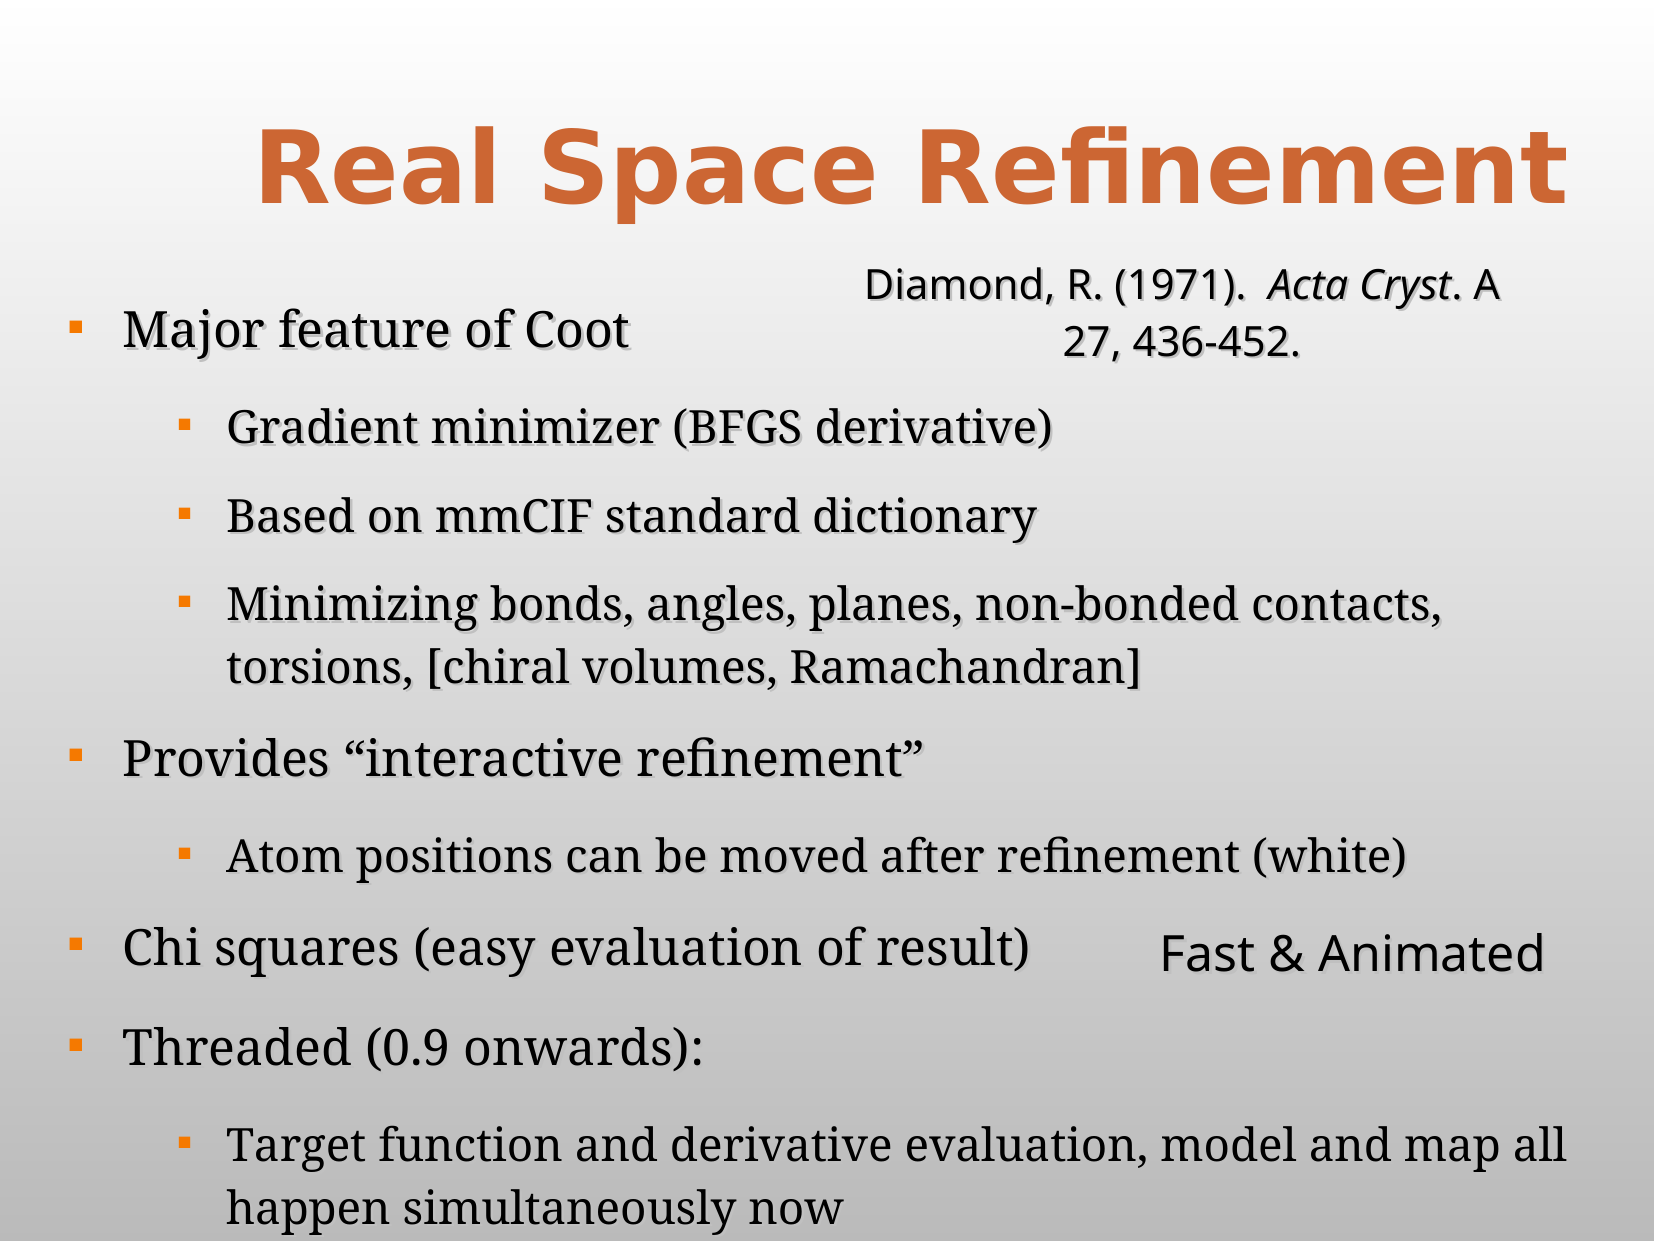

# Real Space Refinement
Diamond, R. (1971). Acta Cryst. A
27, 436-452.
Major feature of Coot
Gradient minimizer (BFGS derivative)
Based on mmCIF standard dictionary
Minimizing bonds, angles, planes, non-bonded contacts, torsions, [chiral volumes, Ramachandran]
Provides “interactive refinement”
Atom positions can be moved after refinement (white)
Chi squares (easy evaluation of result)
Threaded (0.9 onwards):
Target function and derivative evaluation, model and map all happen simultaneously now
=> more atoms, smoother updates and/or closer to the minimum
Fast & Animated